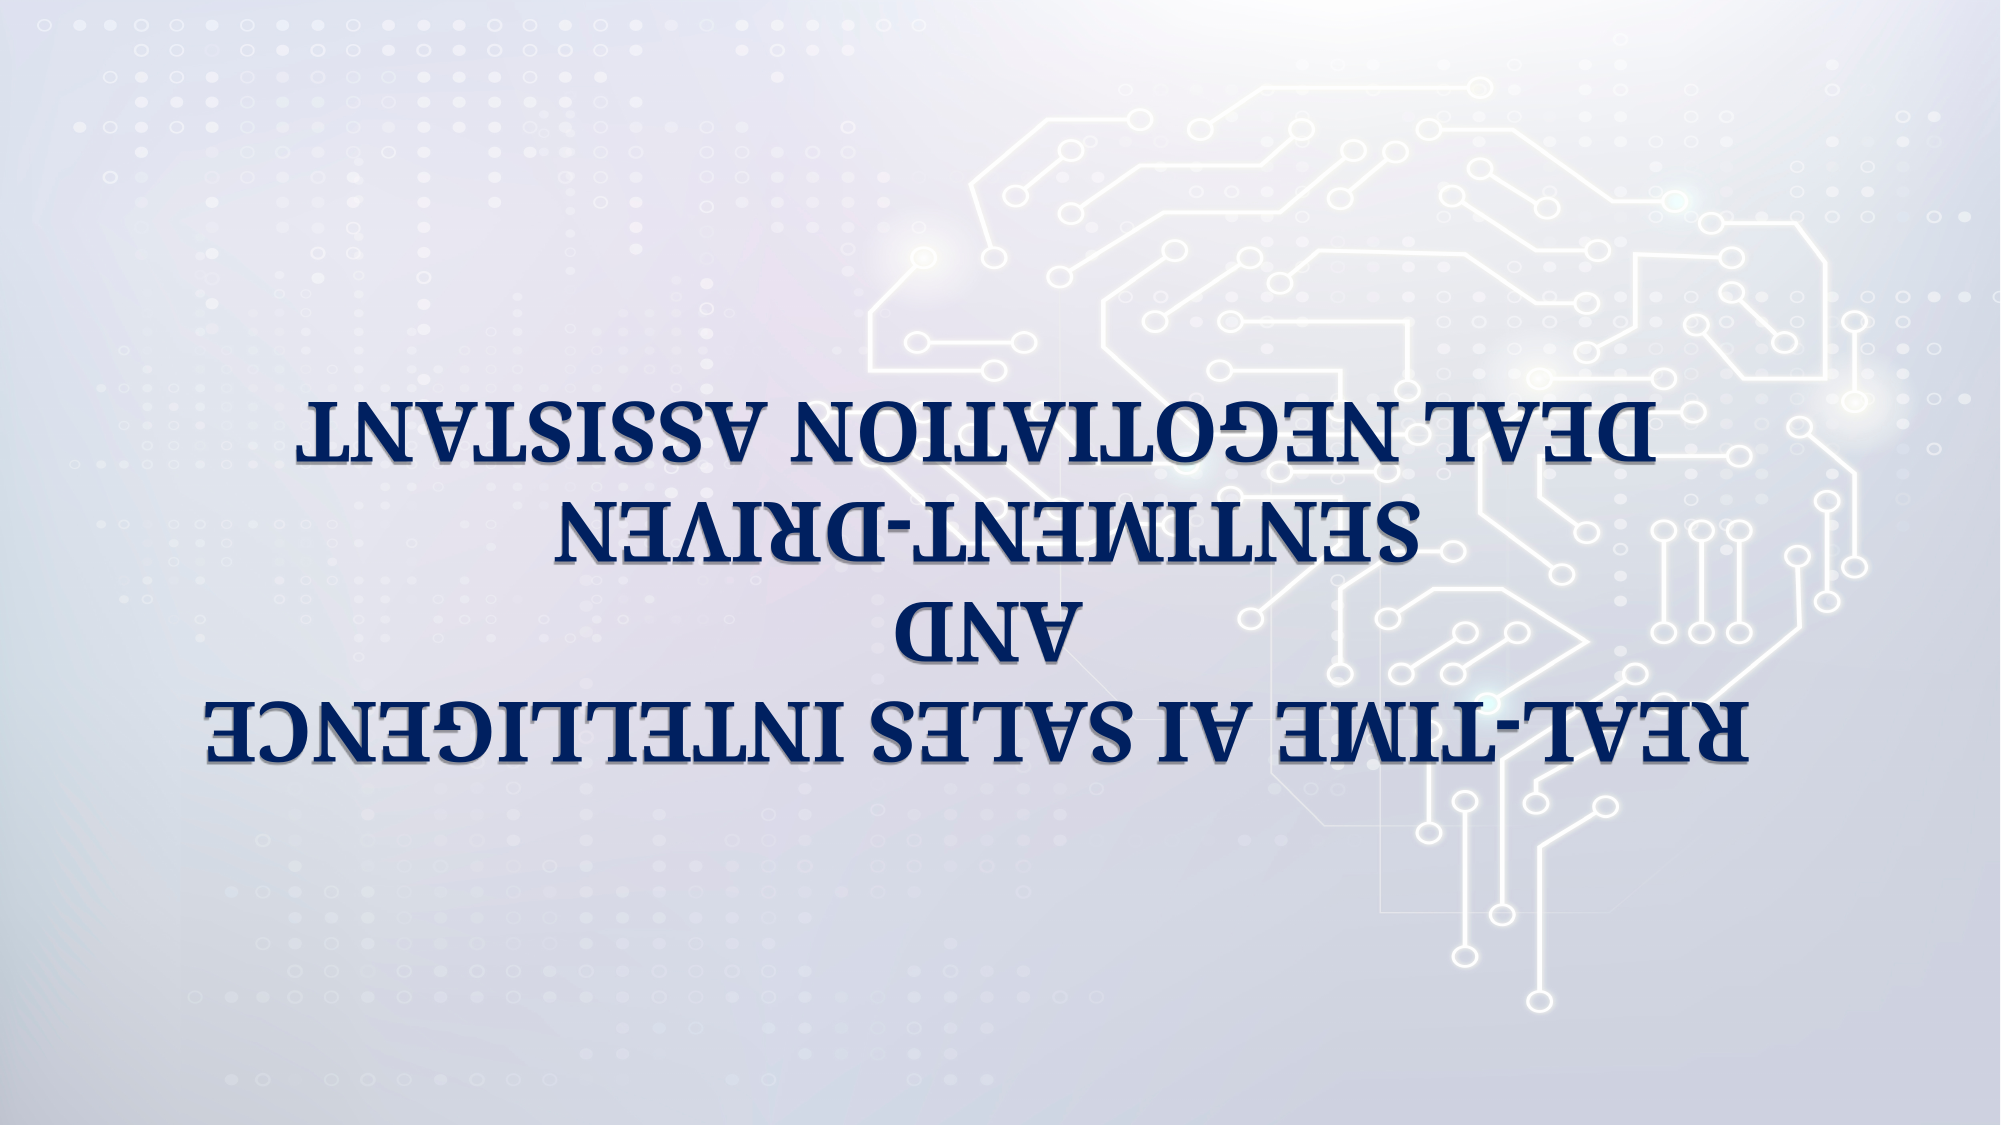

# REAL-TIME AI SALES INTELLIGENCE AND SENTIMENT-DRIVEN DEAL NEGOTIATION ASSISTANT